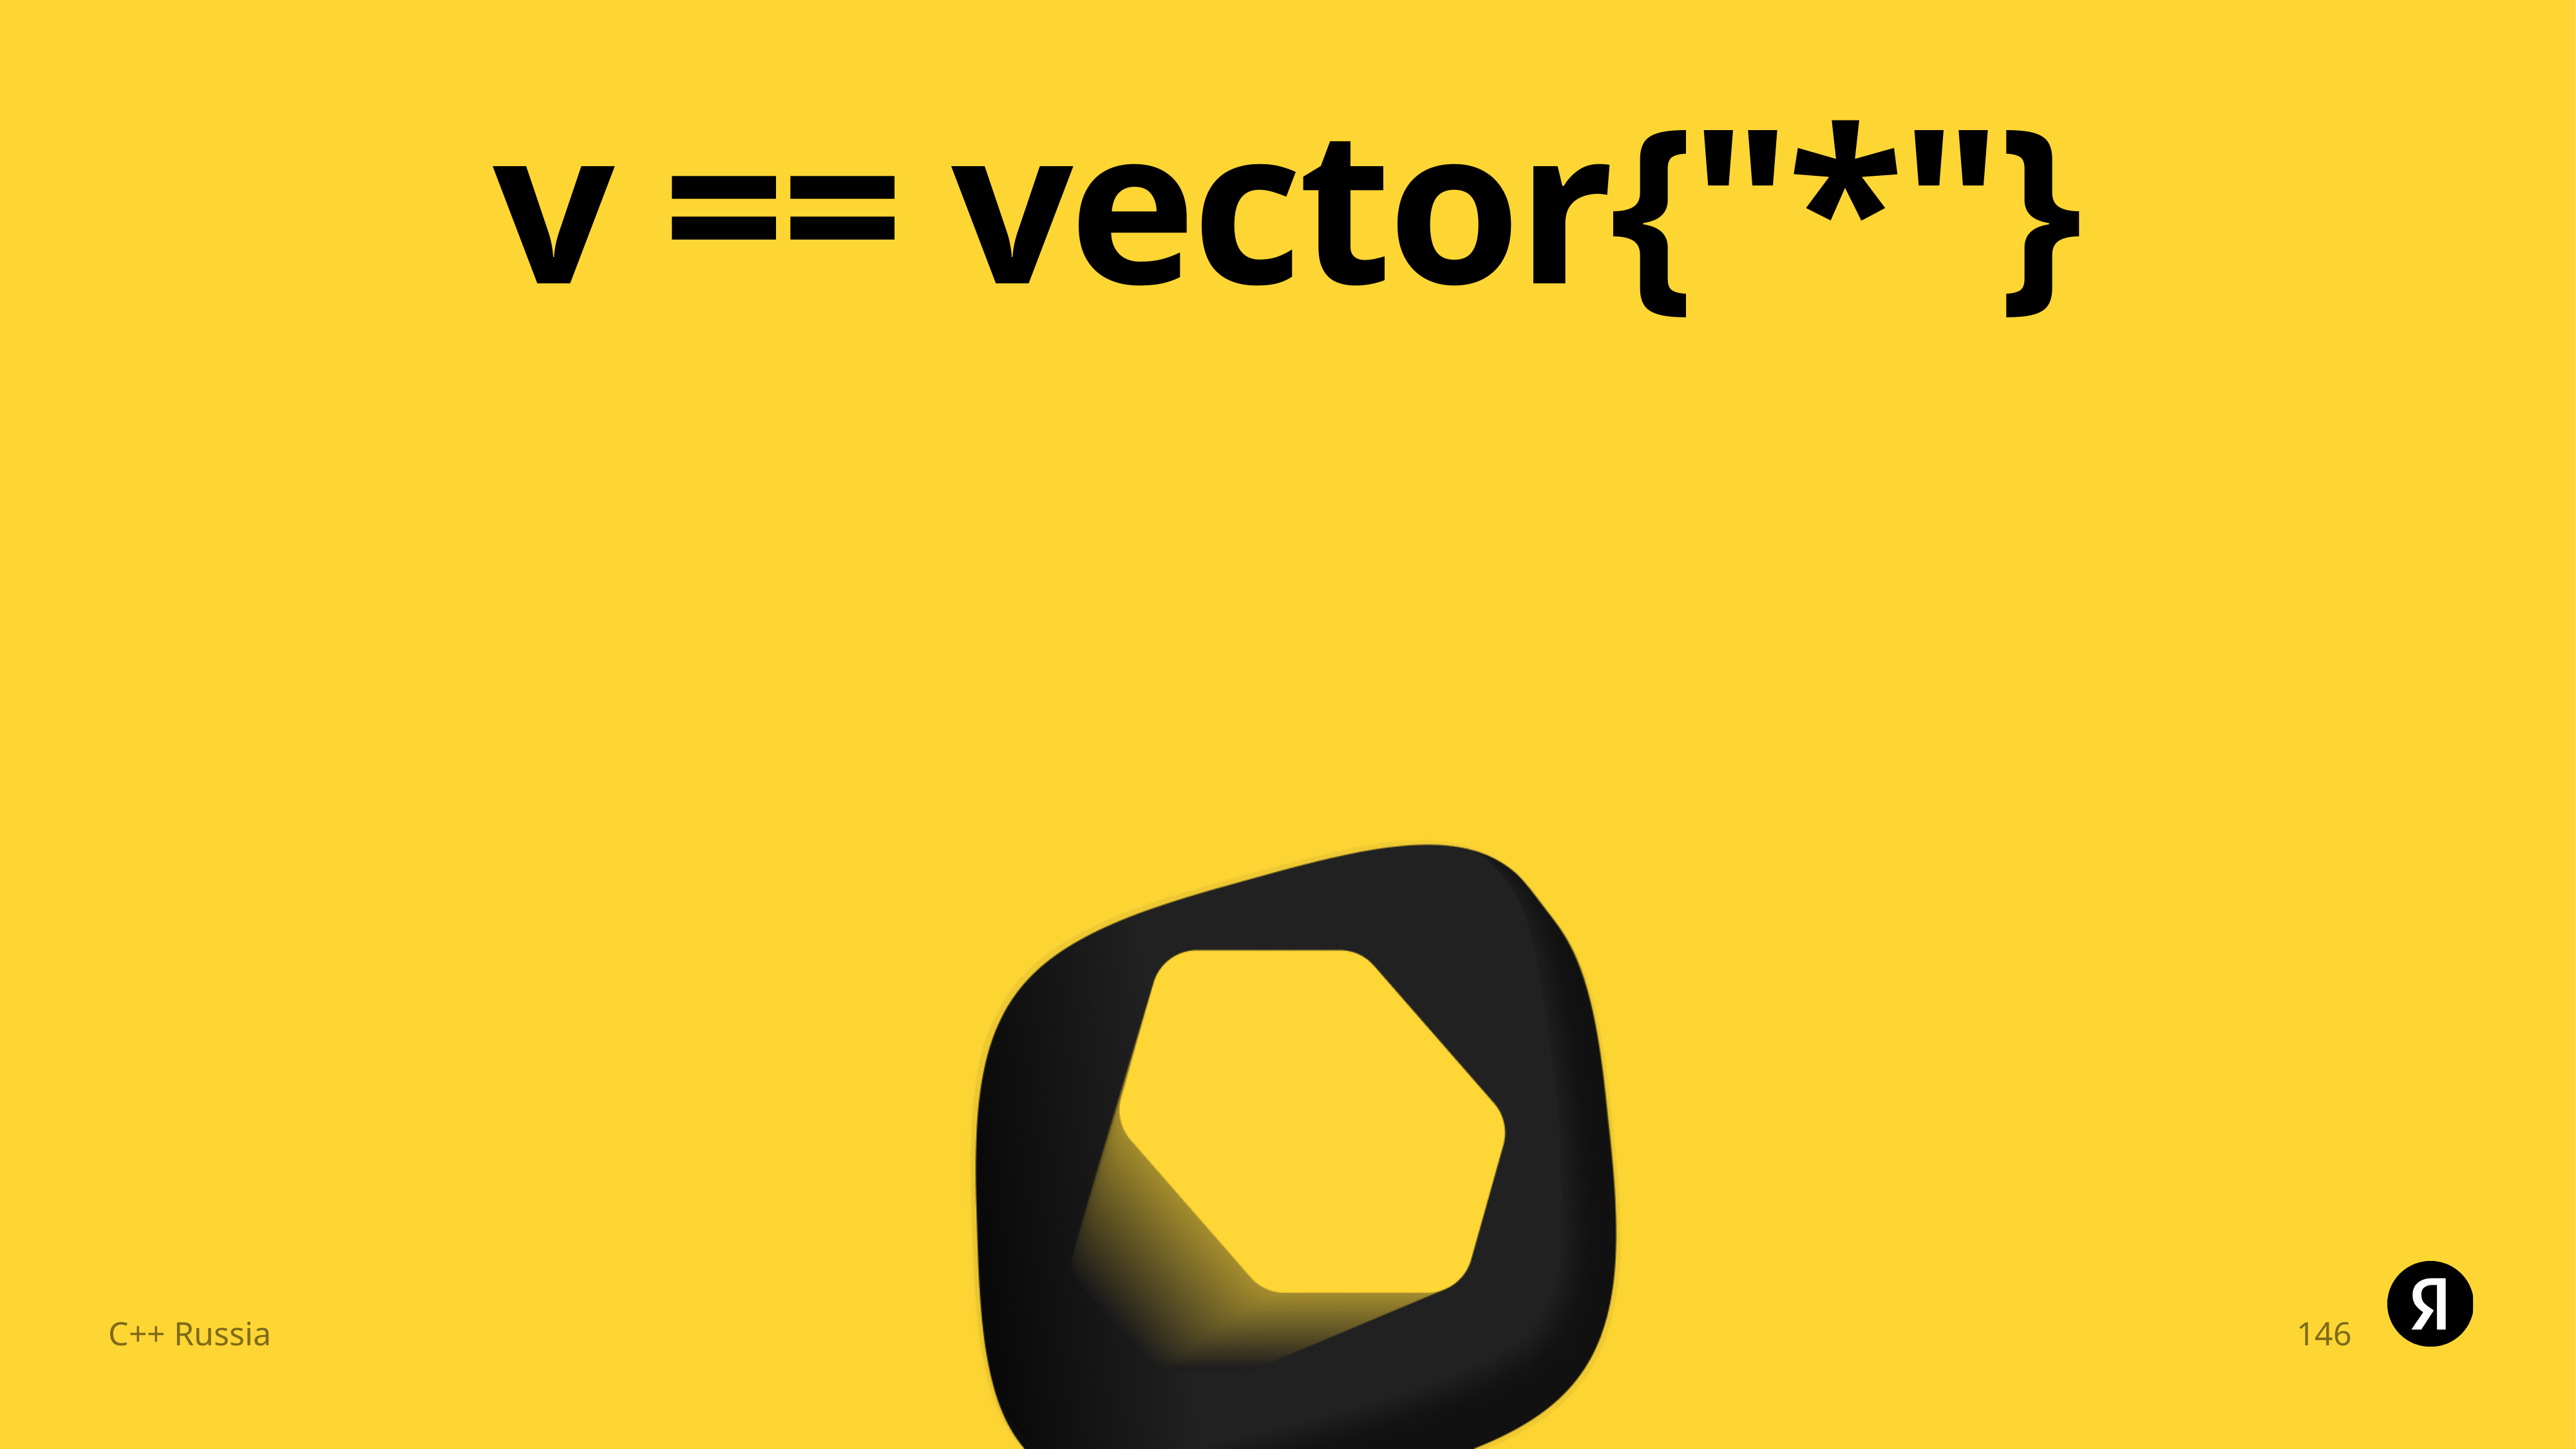

# v == vector{"*"}
C++ Russia
146